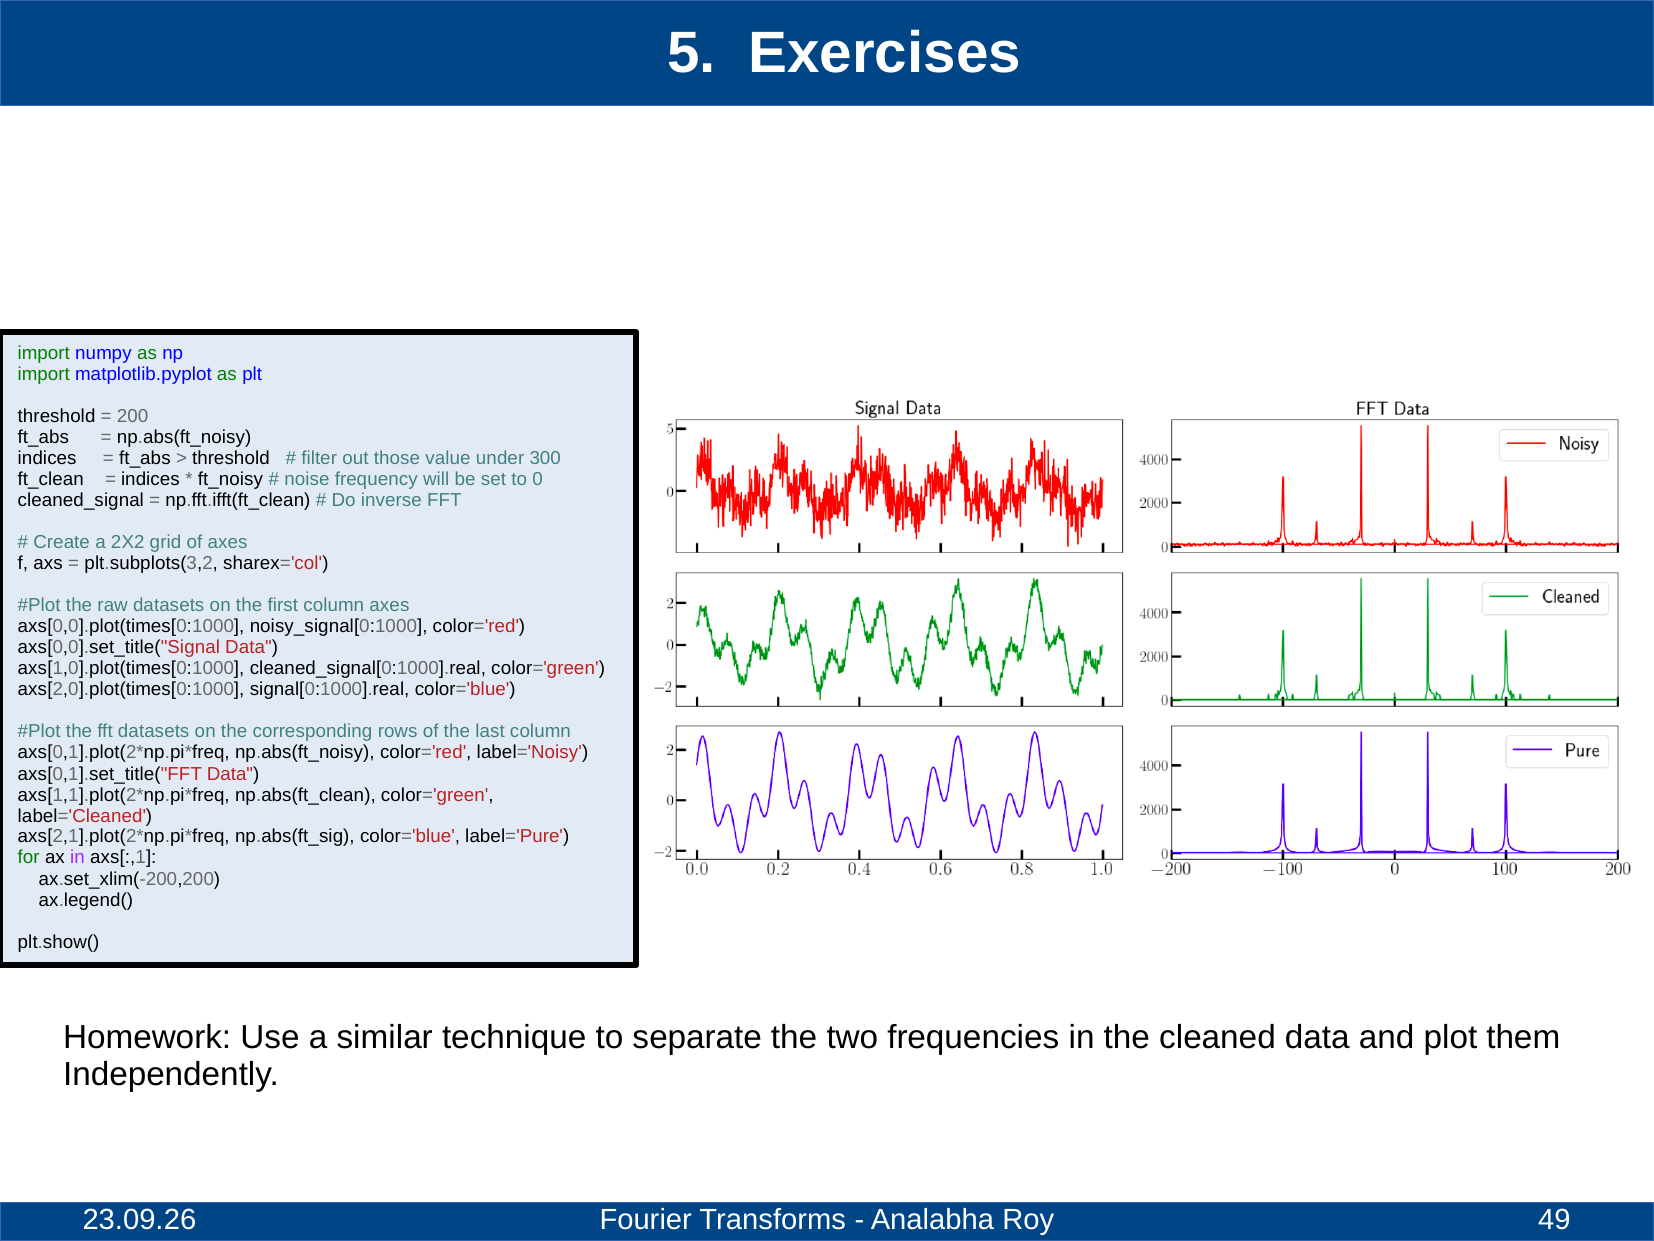

# 5. Exercises
import numpy as np
import matplotlib.pyplot as plt
threshold = 200
ft_abs = np.abs(ft_noisy)
indices = ft_abs > threshold # filter out those value under 300
ft_clean = indices * ft_noisy # noise frequency will be set to 0
cleaned_signal = np.fft.ifft(ft_clean) # Do inverse FFT
# Create a 2X2 grid of axes
f, axs = plt.subplots(3,2, sharex='col')
#Plot the raw datasets on the first column axes
axs[0,0].plot(times[0:1000], noisy_signal[0:1000], color='red')
axs[0,0].set_title("Signal Data")
axs[1,0].plot(times[0:1000], cleaned_signal[0:1000].real, color='green')
axs[2,0].plot(times[0:1000], signal[0:1000].real, color='blue')
#Plot the fft datasets on the corresponding rows of the last column
axs[0,1].plot(2*np.pi*freq, np.abs(ft_noisy), color='red', label='Noisy')
axs[0,1].set_title("FFT Data")
axs[1,1].plot(2*np.pi*freq, np.abs(ft_clean), color='green', label='Cleaned')
axs[2,1].plot(2*np.pi*freq, np.abs(ft_sig), color='blue', label='Pure')
for ax in axs[:,1]:
 ax.set_xlim(-200,200)
 ax.legend()
plt.show()
Homework: Use a similar technique to separate the two frequencies in the cleaned data and plot them
Independently.
Your name here (insert->page number)
49